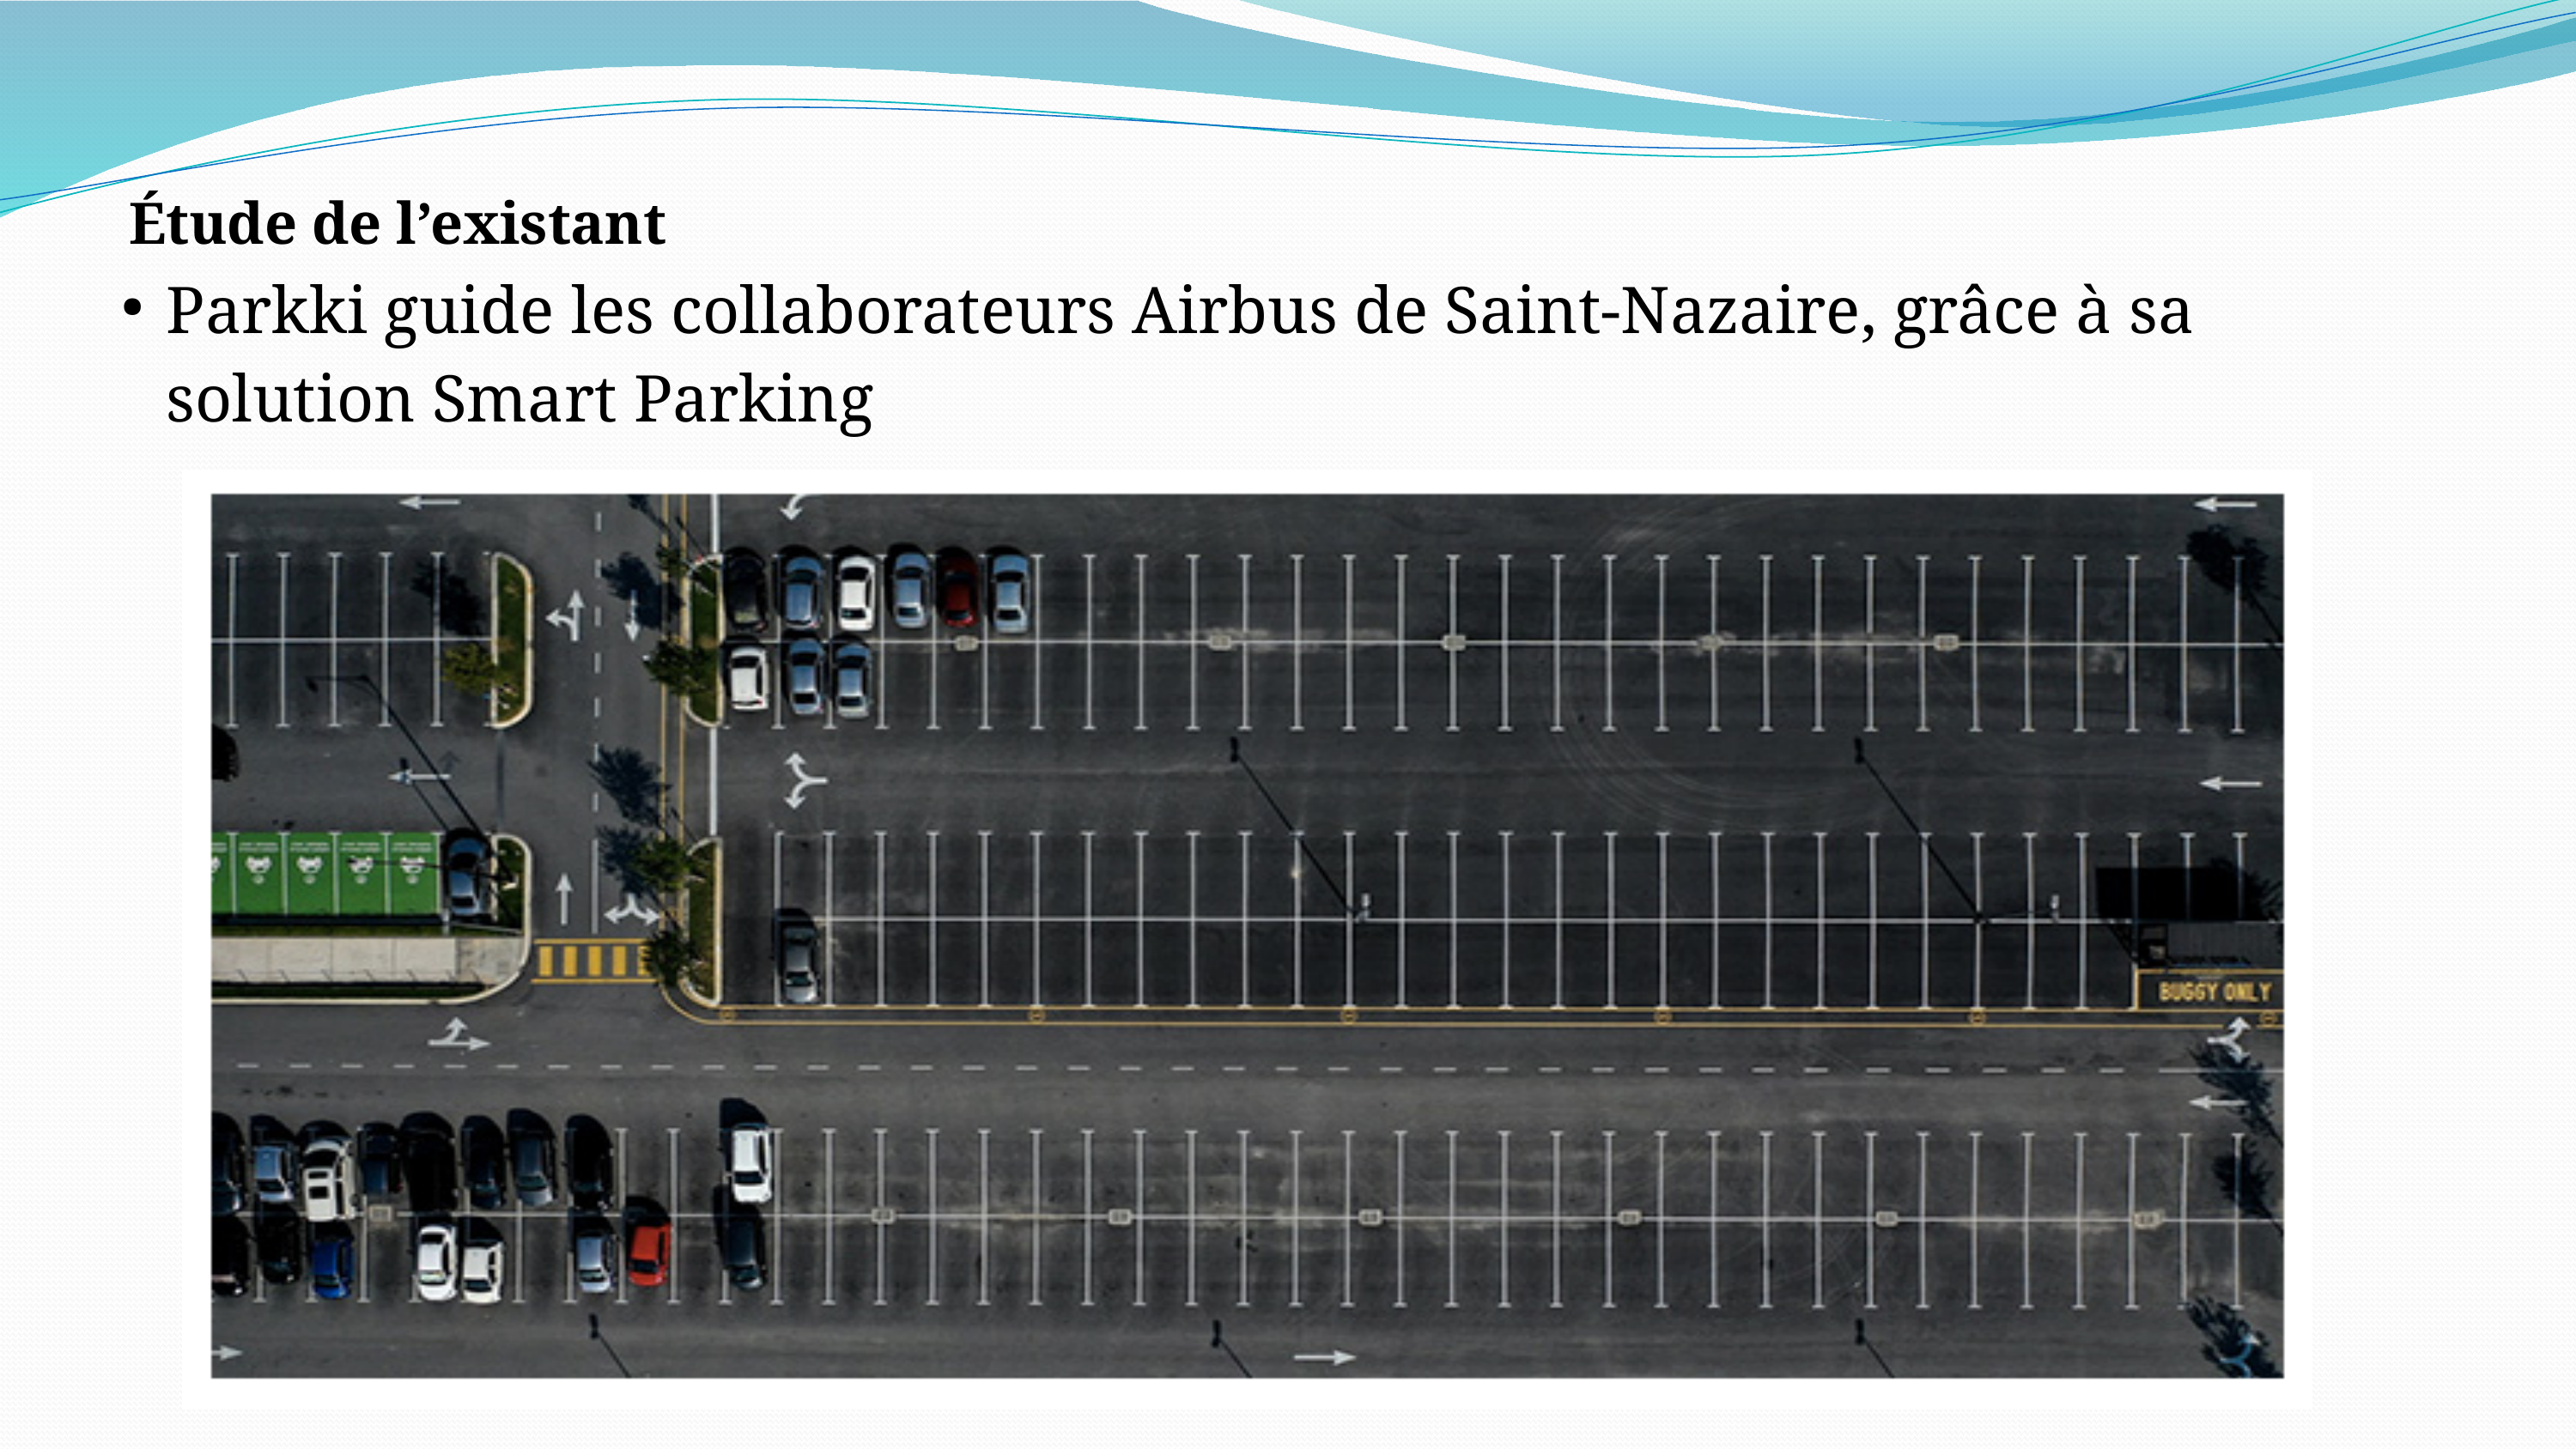

# Étude de l’existant
Parkki guide les collaborateurs Airbus de Saint-Nazaire, grâce à sa solution Smart Parking